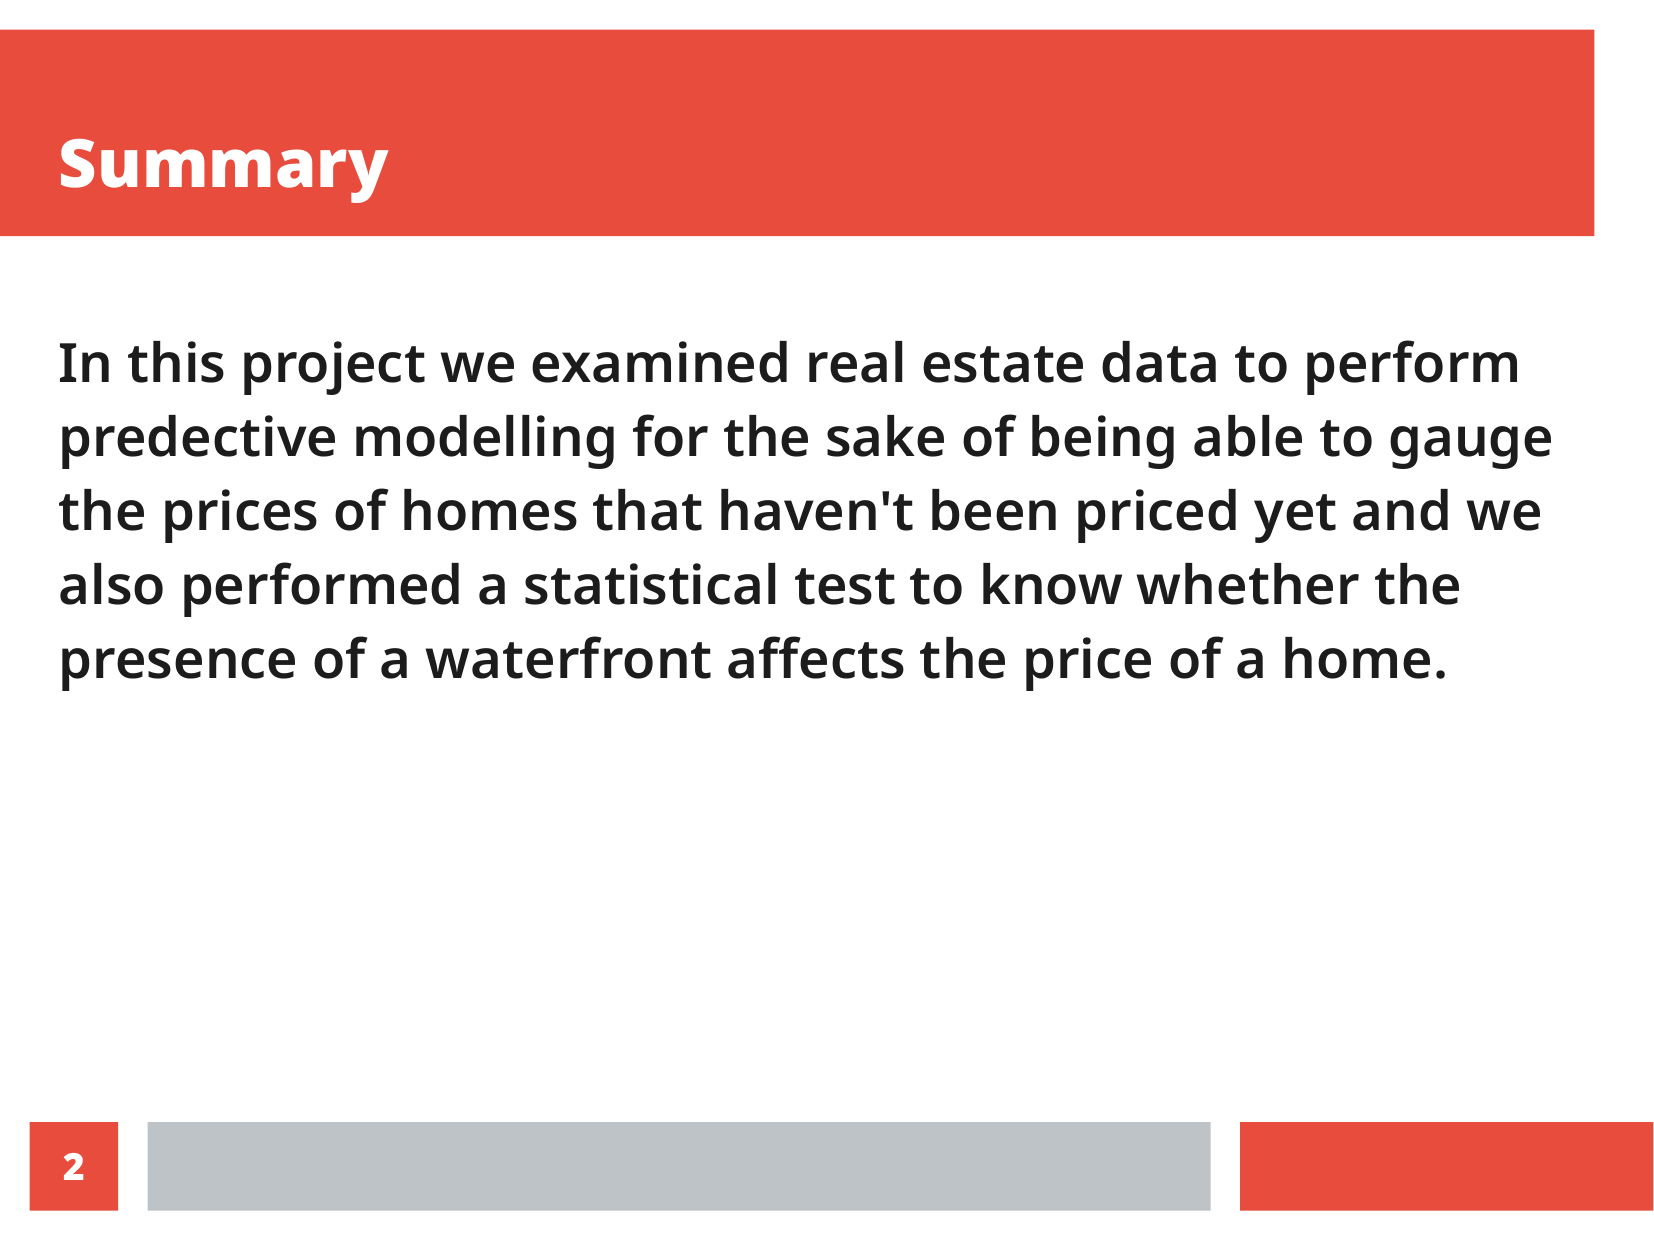

# Summary
In this project we examined real estate data to perform predective modelling for the sake of being able to gauge the prices of homes that haven't been priced yet and we also performed a statistical test to know whether the presence of a waterfront affects the price of a home.
2